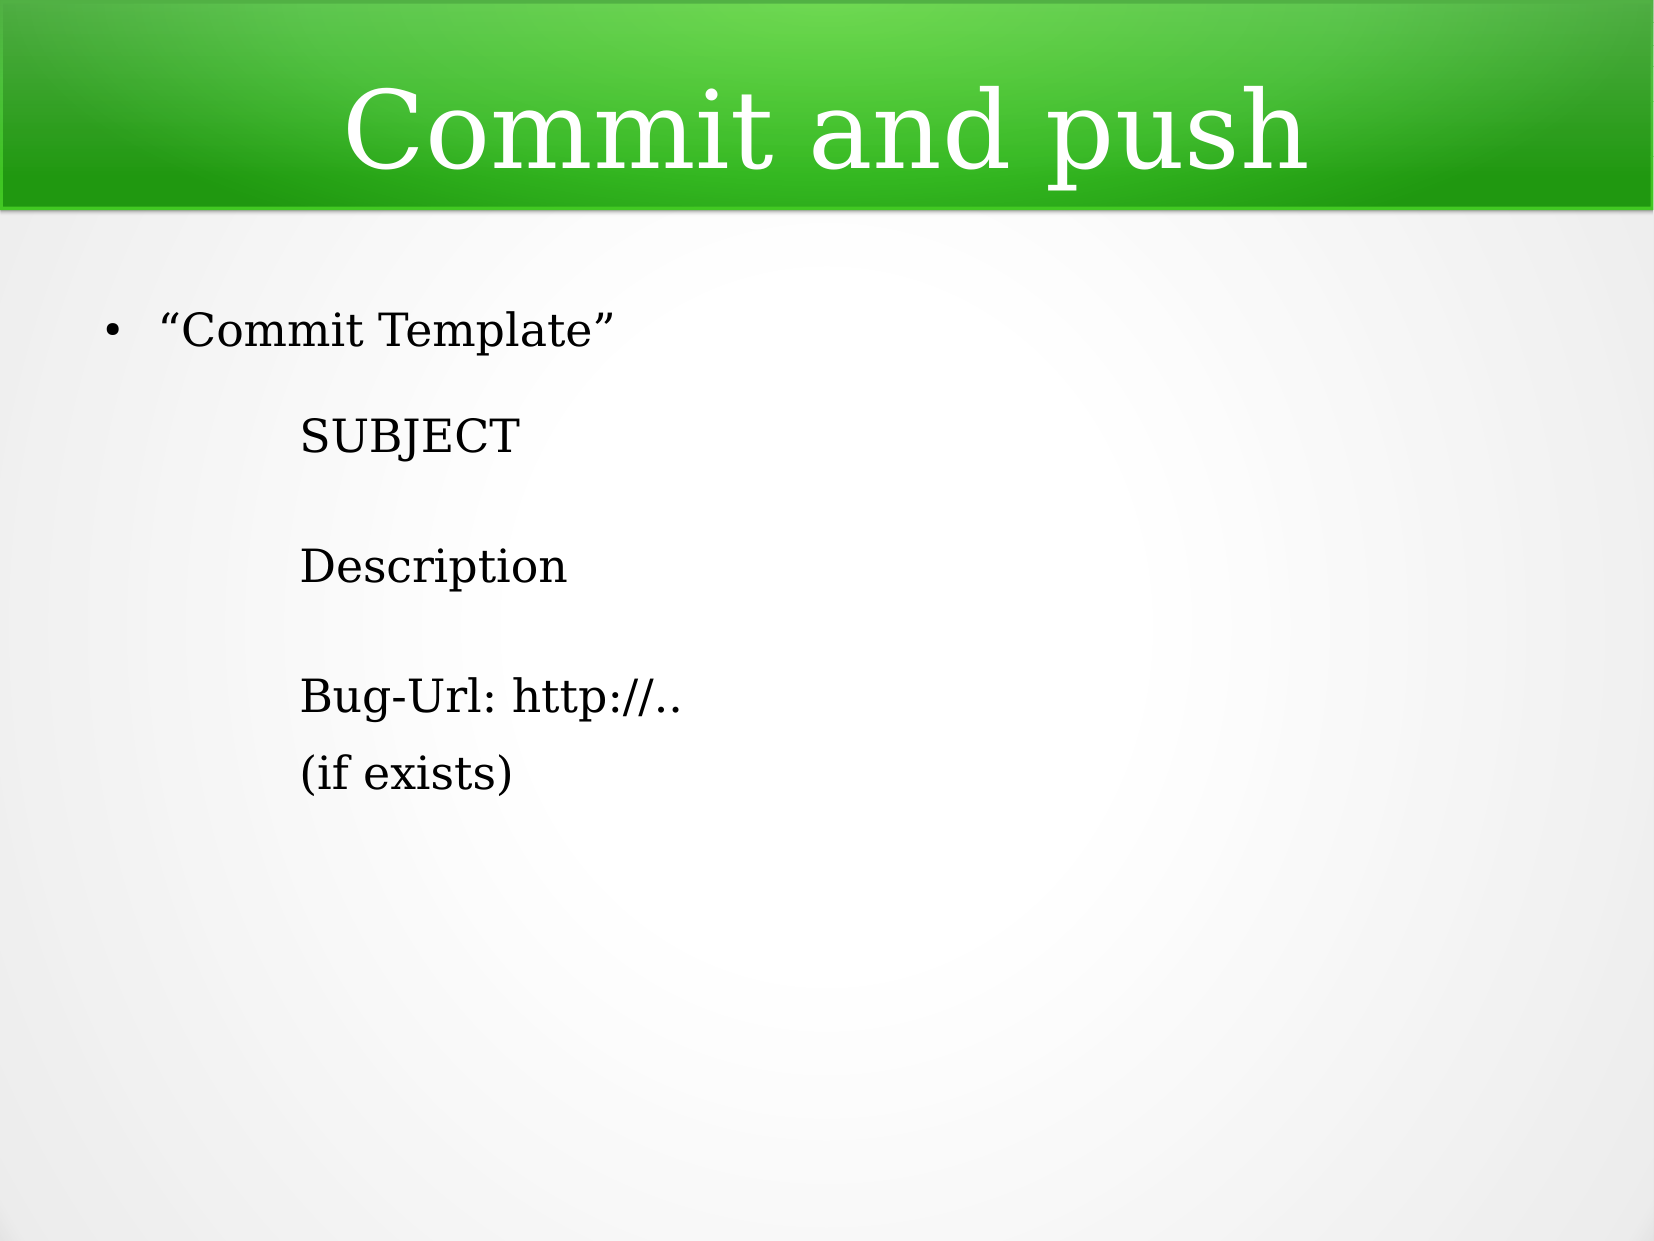

Commit and push
# “Commit Template”
SUBJECT
Description
Bug-Url: http://..
(if exists)